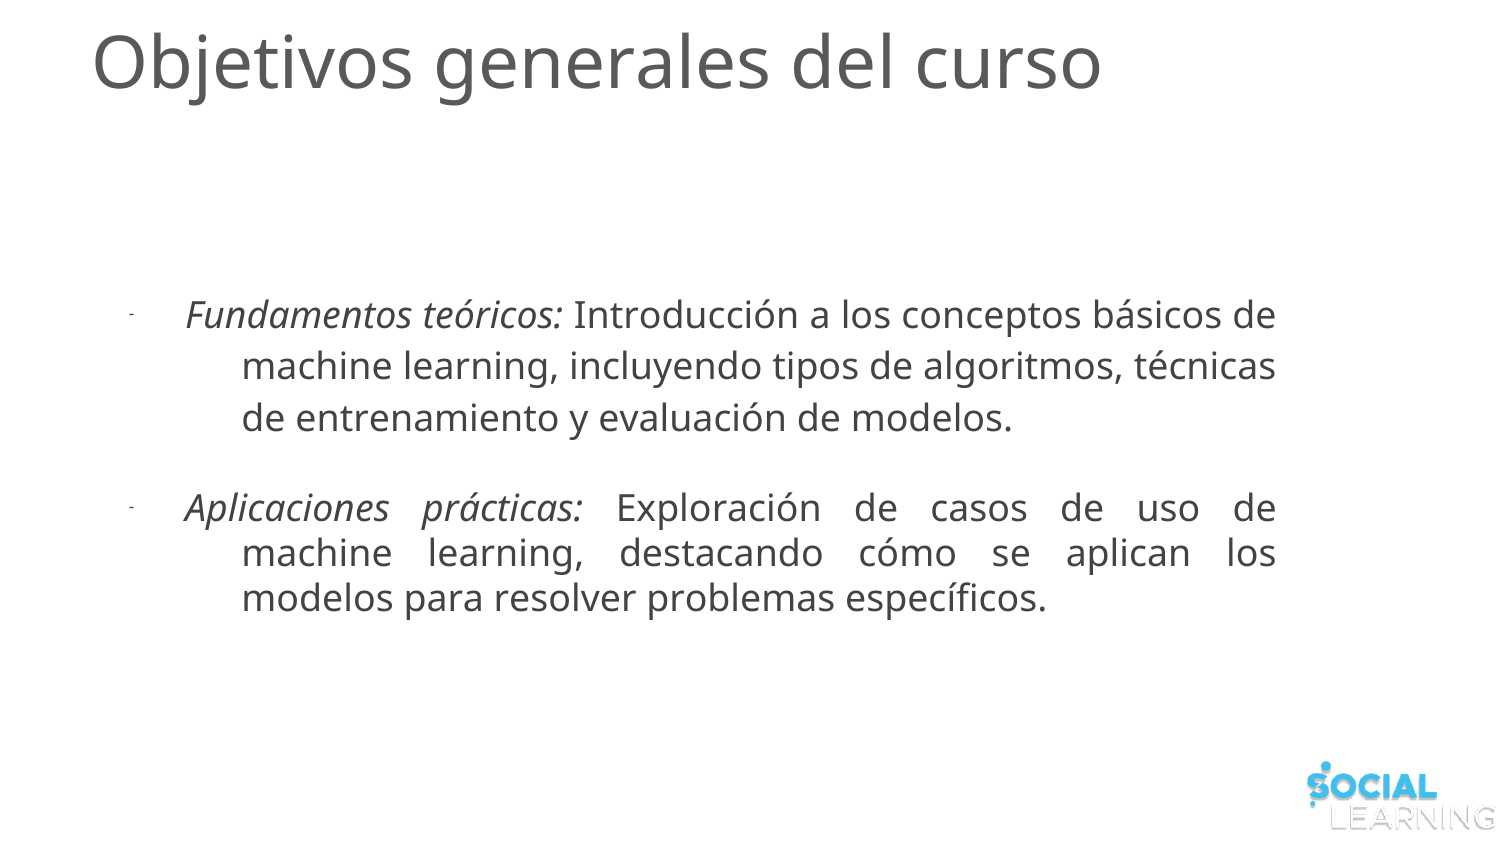

Objetivos generales del curso
Fundamentos teóricos: Introducción a los conceptos básicos de machine learning, incluyendo tipos de algoritmos, técnicas de entrenamiento y evaluación de modelos.
Aplicaciones prácticas: Exploración de casos de uso de machine learning, destacando cómo se aplican los modelos para resolver problemas específicos.